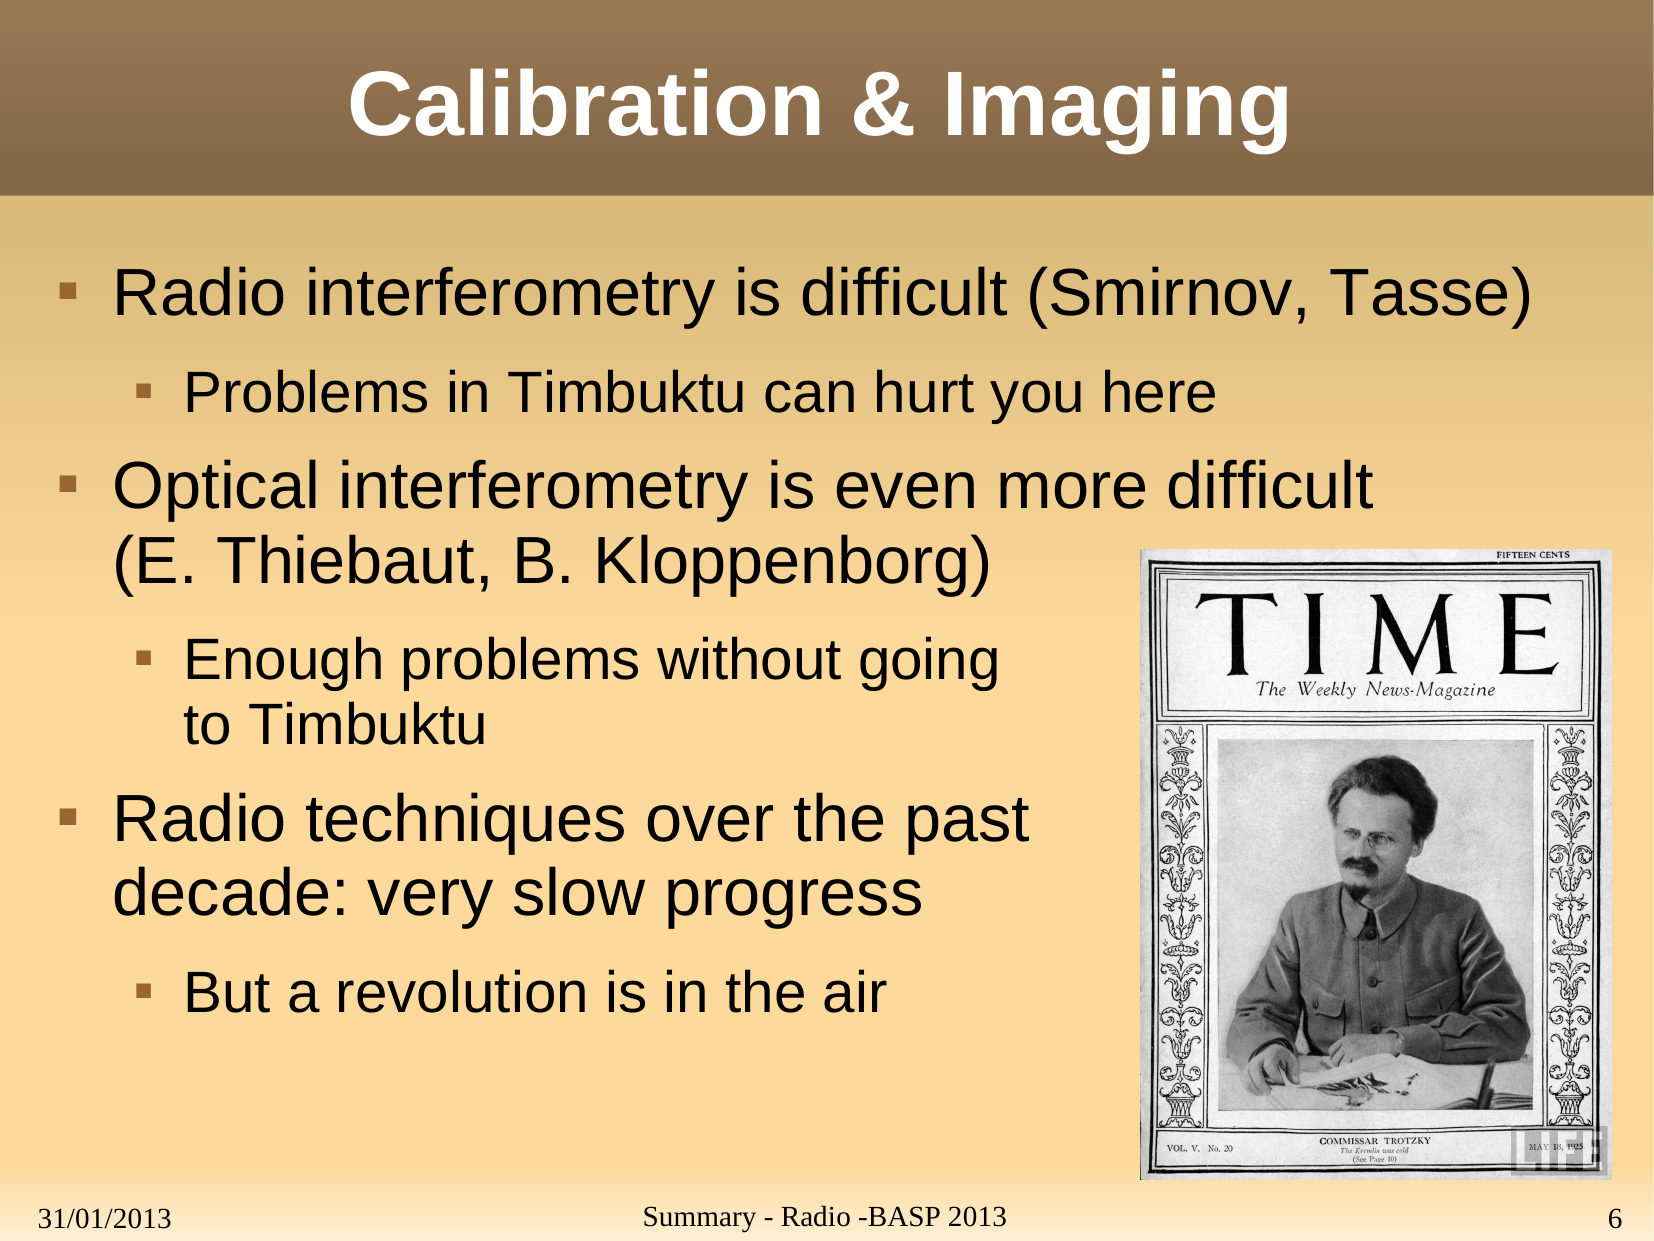

# Calibration & Imaging
Radio interferometry is difficult (Smirnov, Tasse)
Problems in Timbuktu can hurt you here
Optical interferometry is even more difficult
(E. Thiebaut, B. Kloppenborg)
Enough problems without going
to Timbuktu
Radio techniques over the past
decade: very slow progress
But a revolution is in the air
Summary - Radio -BASP 2013
31/01/2013
6